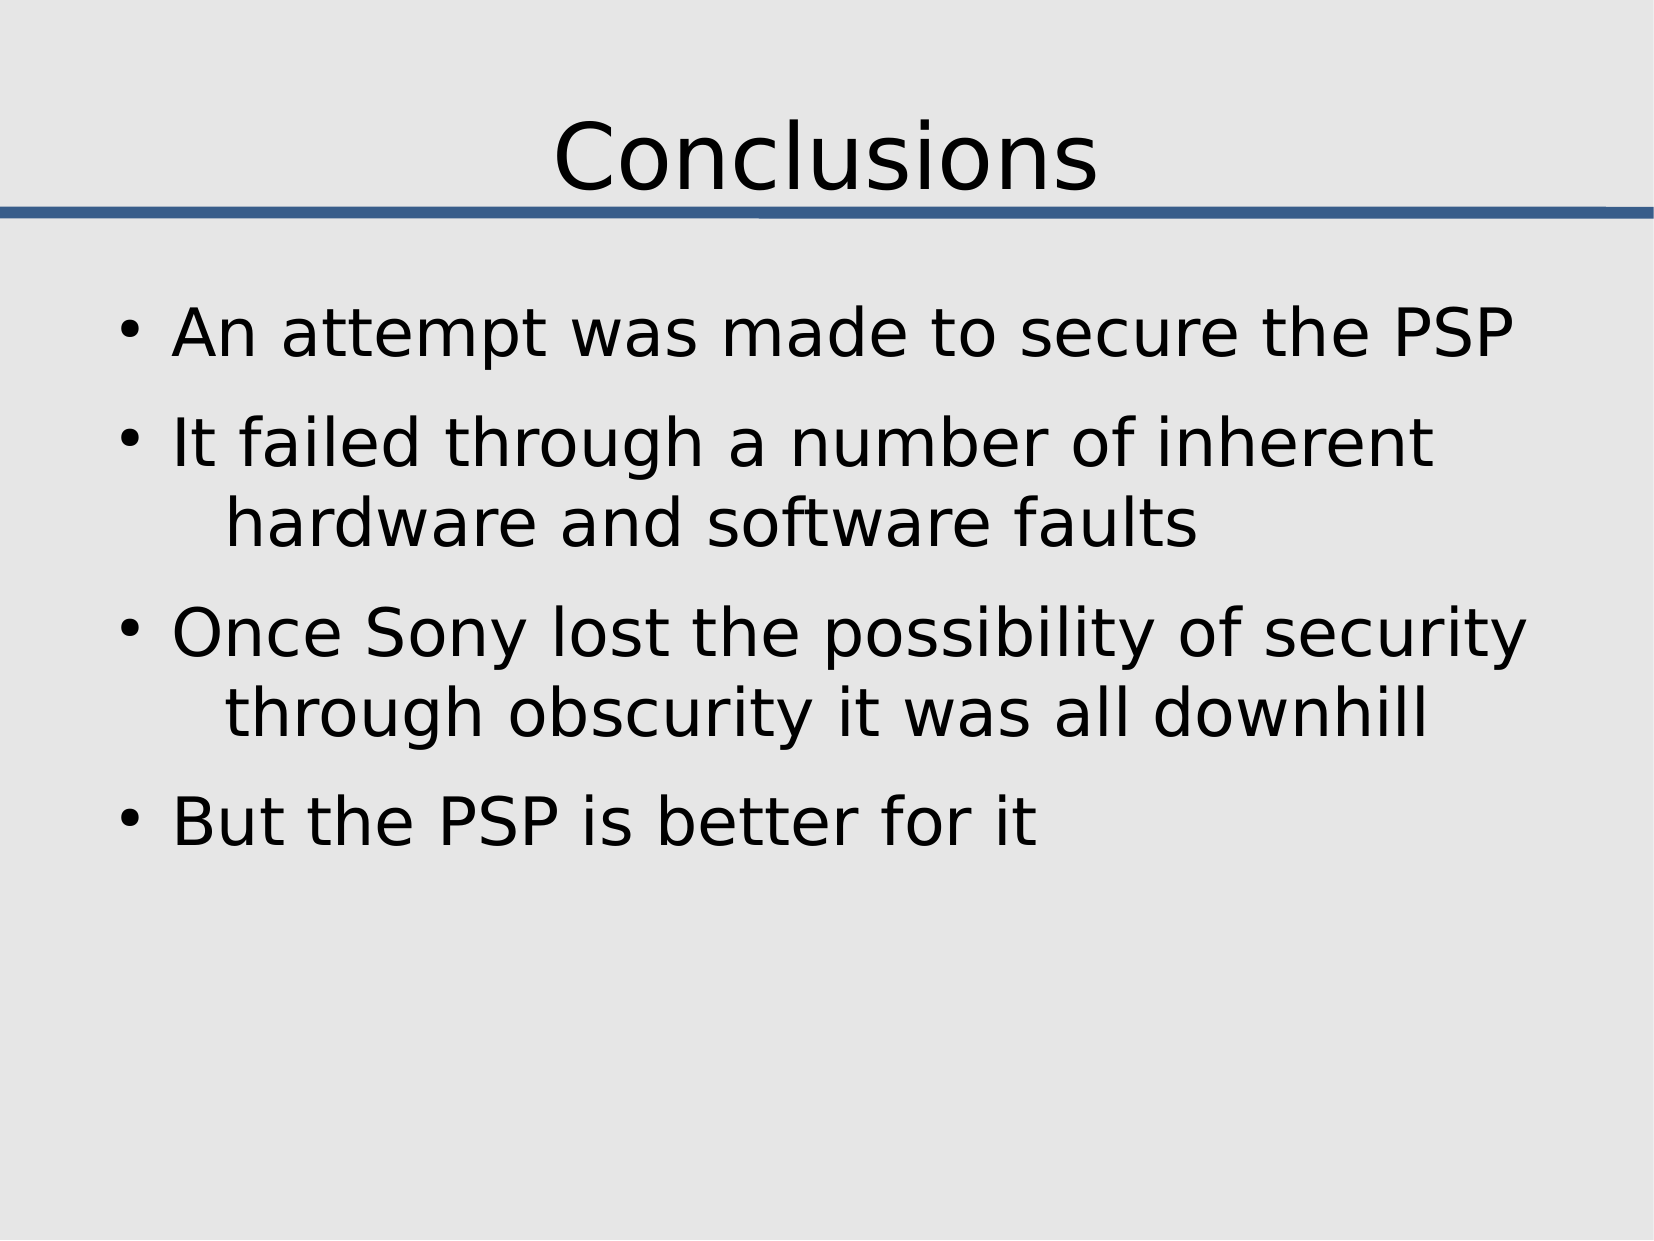

# Conclusions
An attempt was made to secure the PSP
It failed through a number of inherent hardware and software faults
Once Sony lost the possibility of security through obscurity it was all downhill
But the PSP is better for it